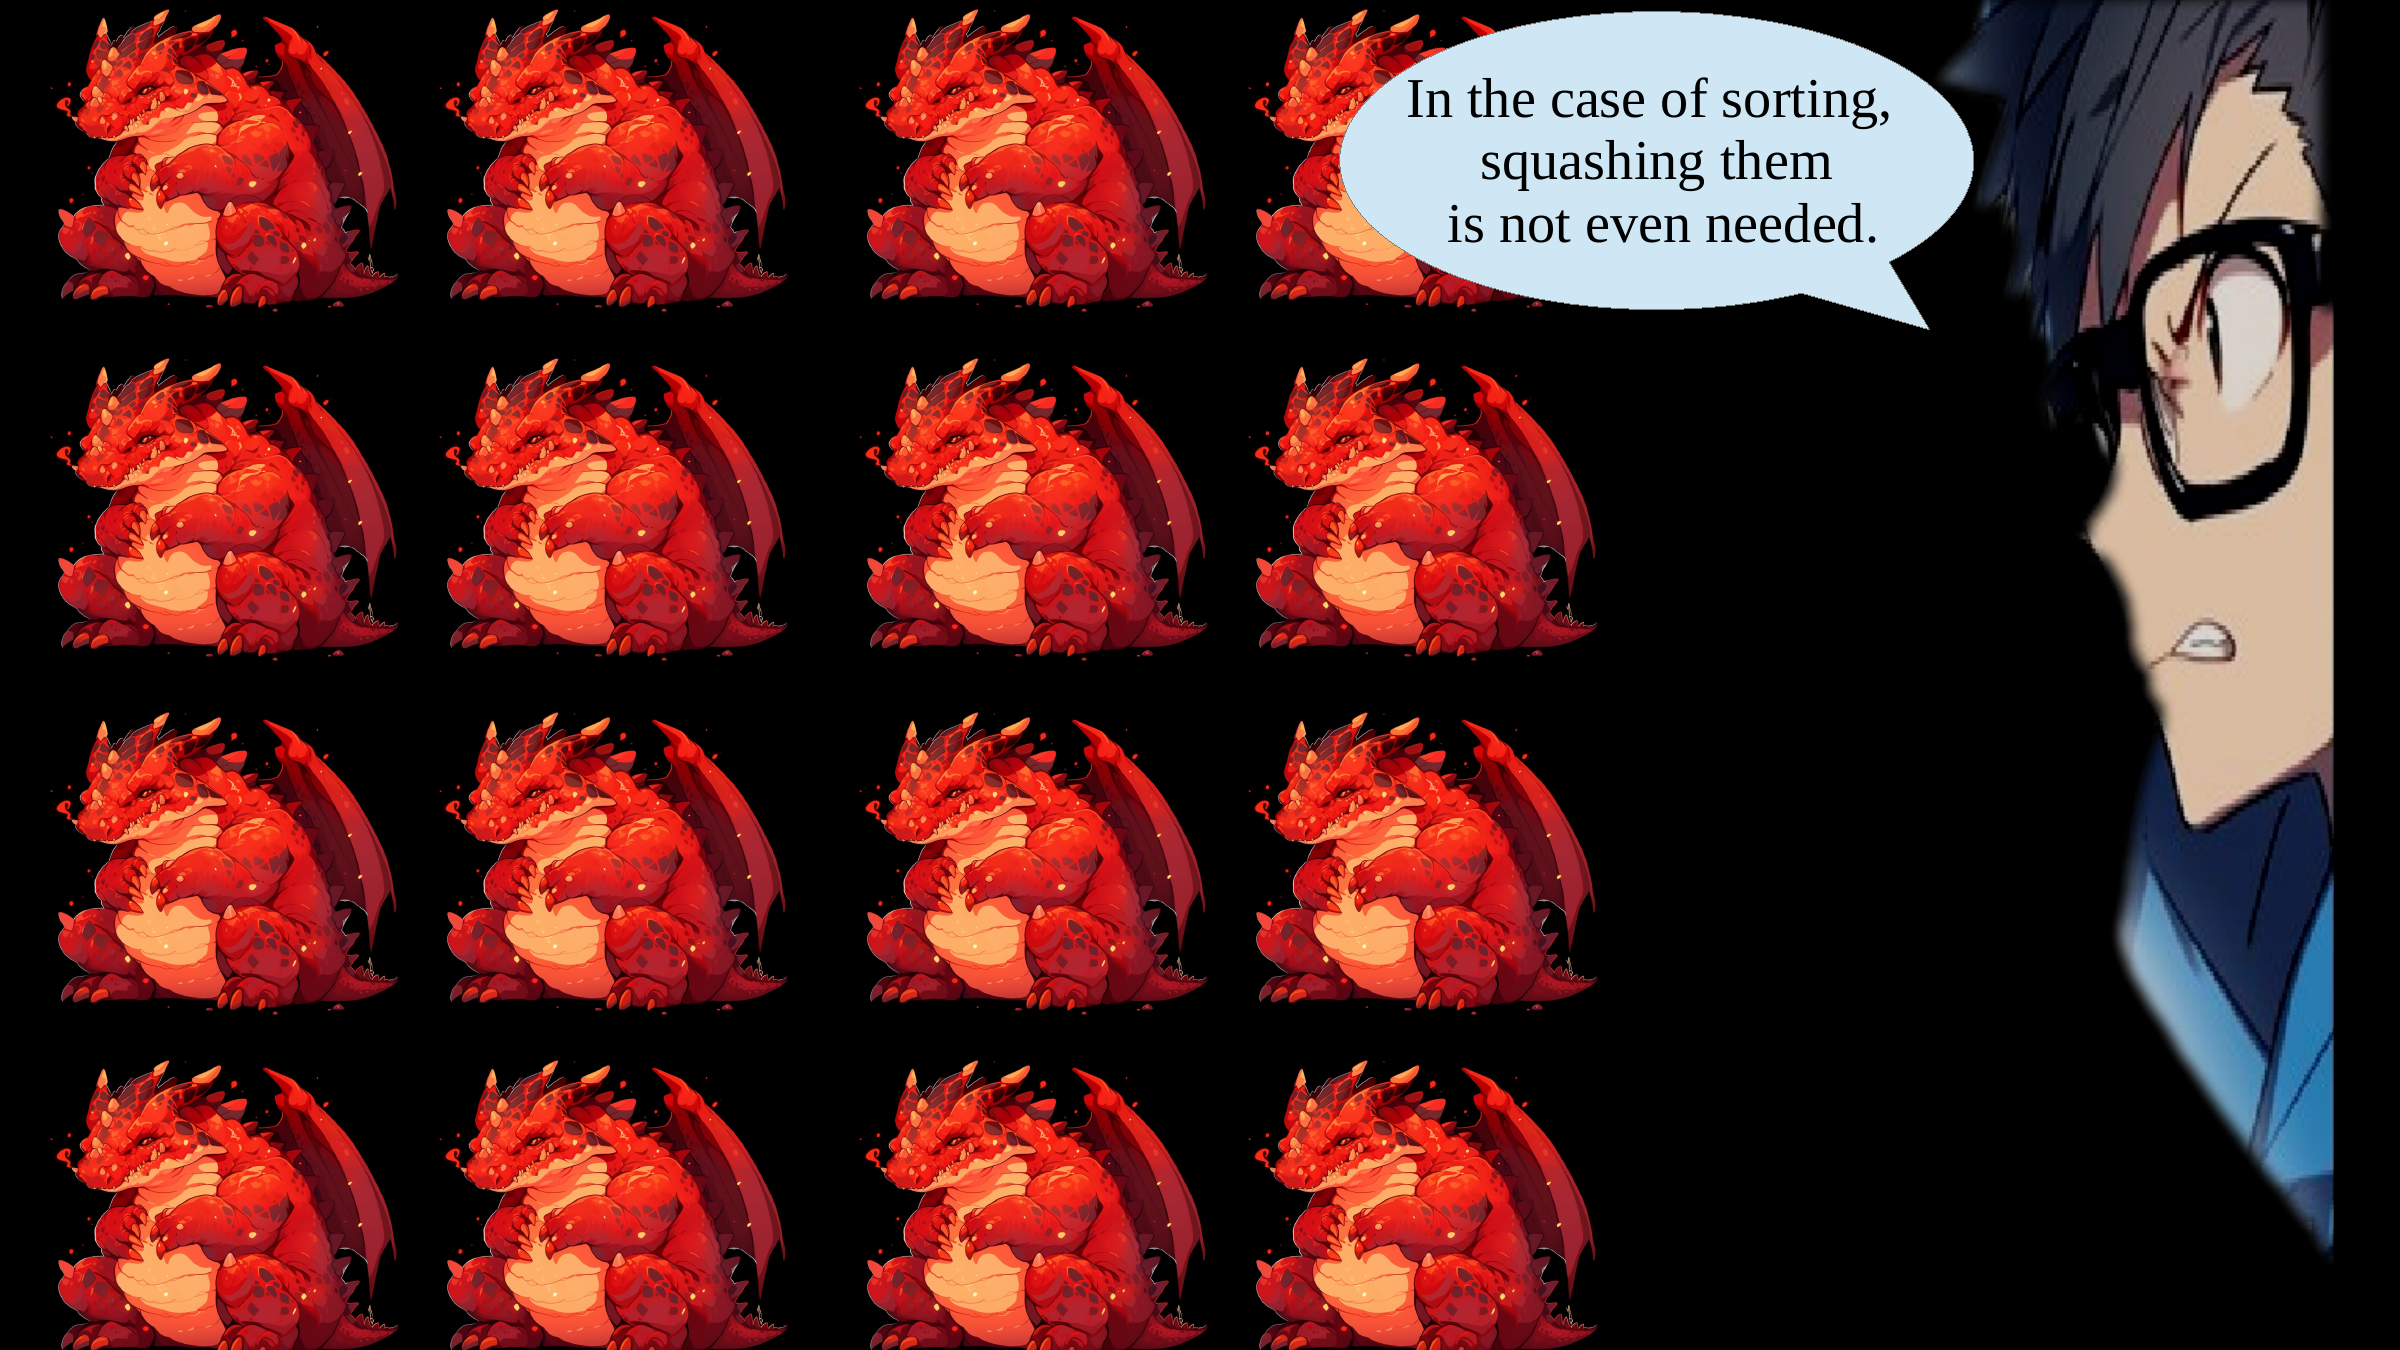

In the case of sorting,
squashing them
 is not even needed.